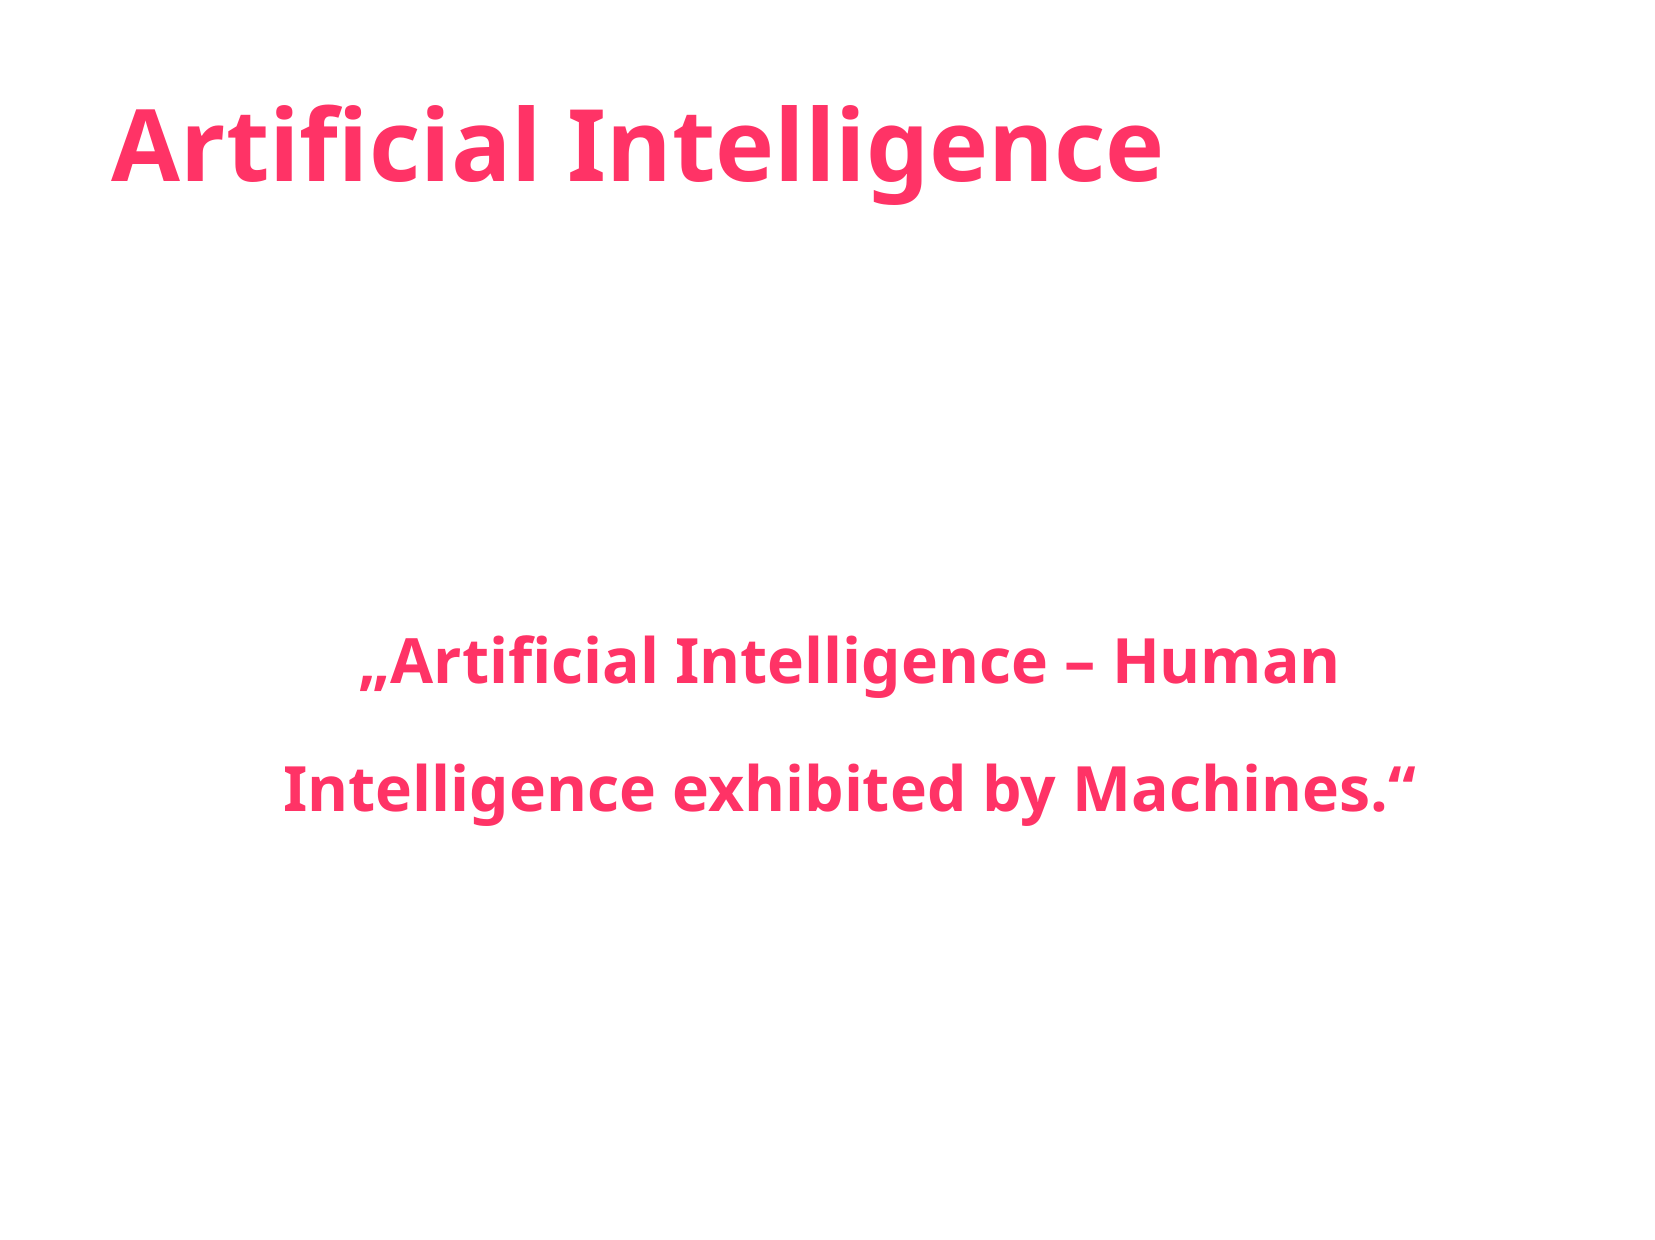

Artificial Intelligence
# „Artificial Intelligence – Human Intelligence exhibited by Machines.“